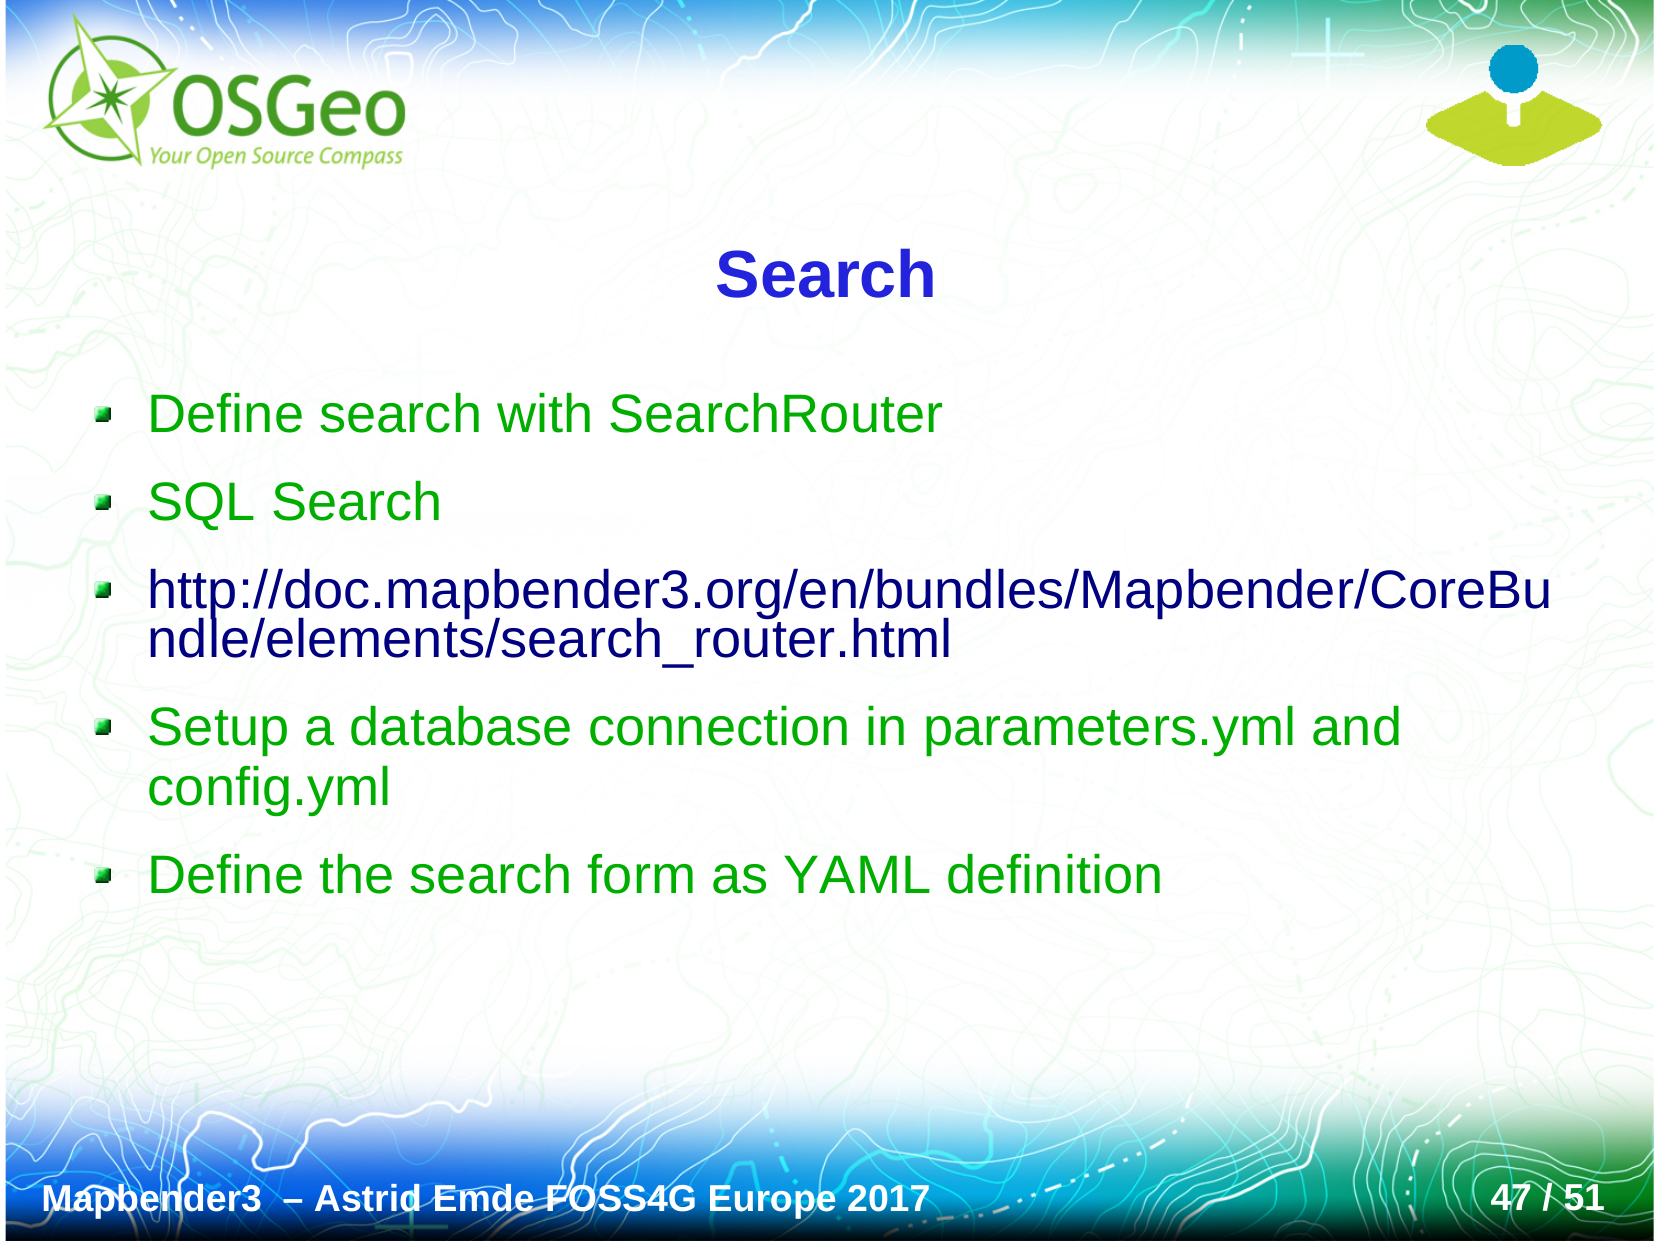

# Search
Define search with SearchRouter
SQL Search
http://doc.mapbender3.org/en/bundles/Mapbender/CoreBundle/elements/search_router.html
Setup a database connection in parameters.yml and config.yml
Define the search form as YAML definition